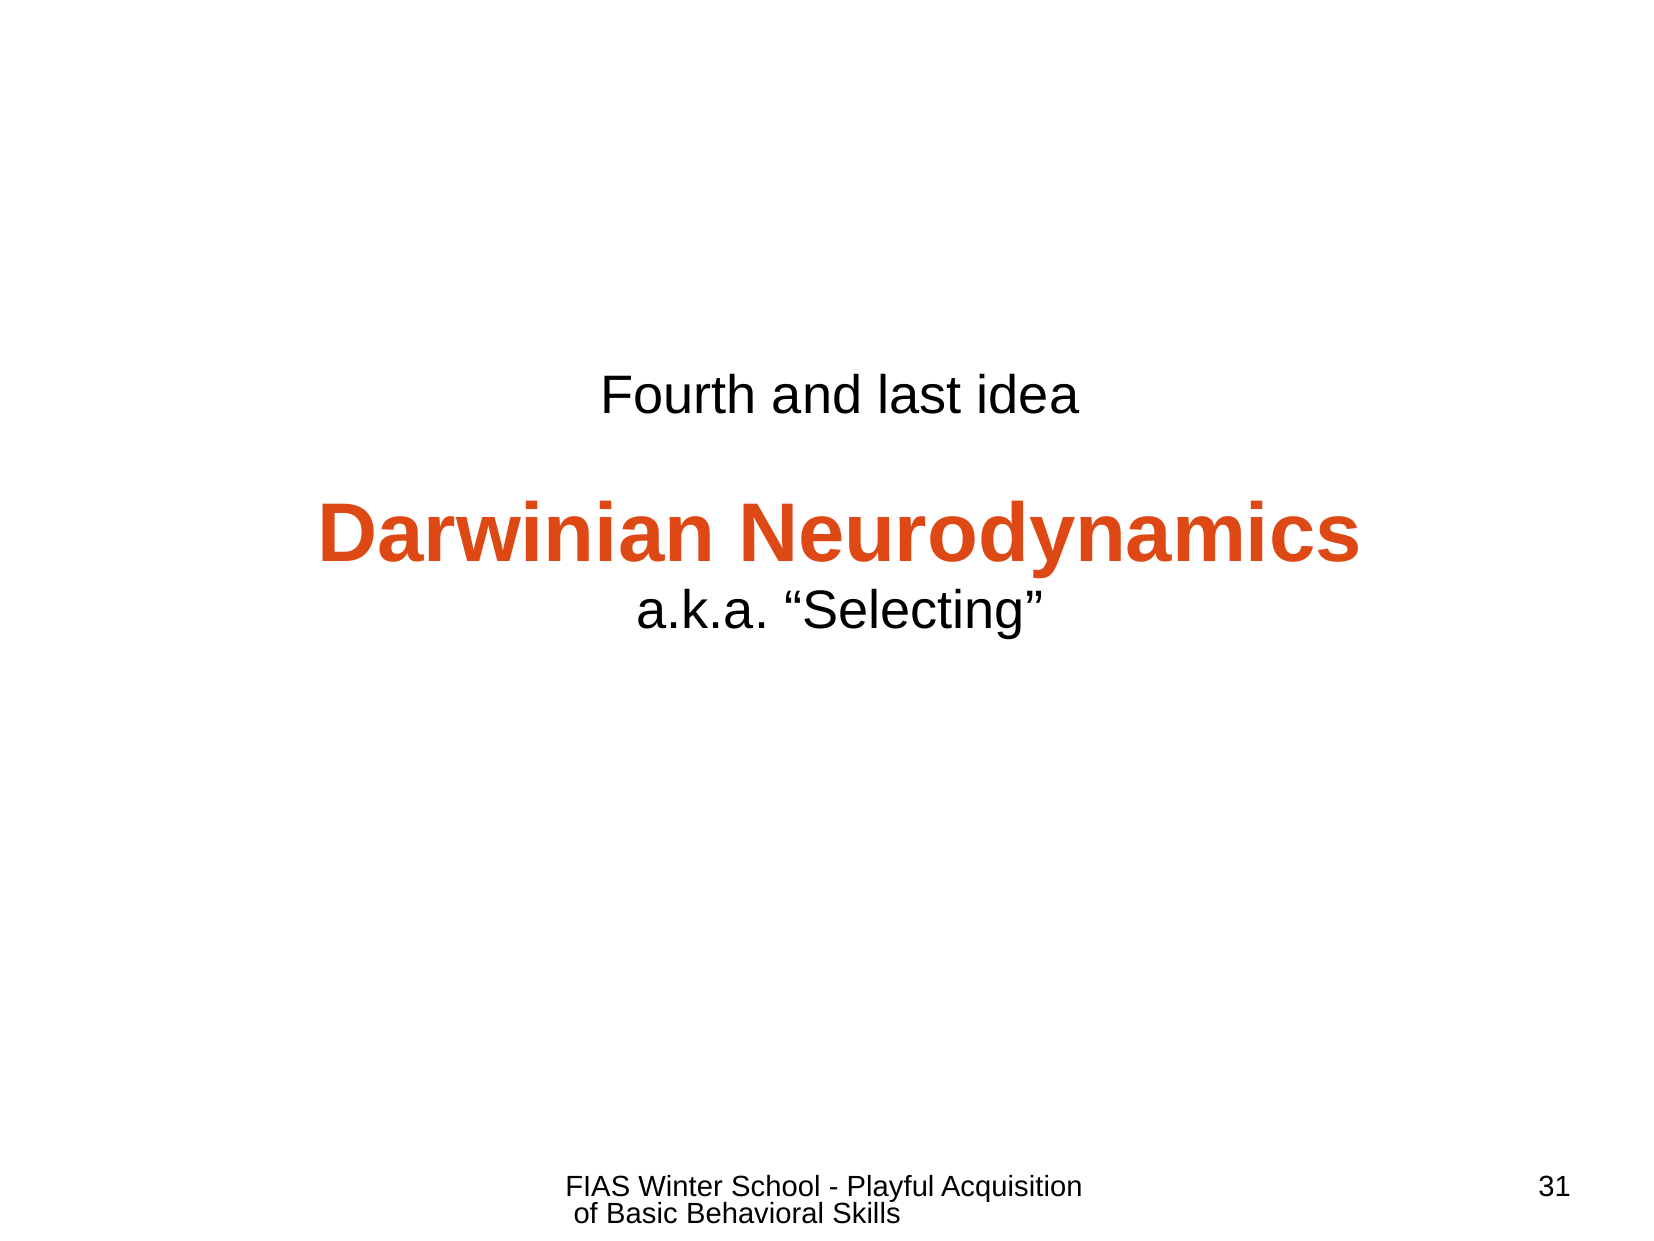

Fourth and last idea
Darwinian Neurodynamics
a.k.a. “Selecting”
FIAS Winter School - Playful Acquisition of Basic Behavioral Skills
31